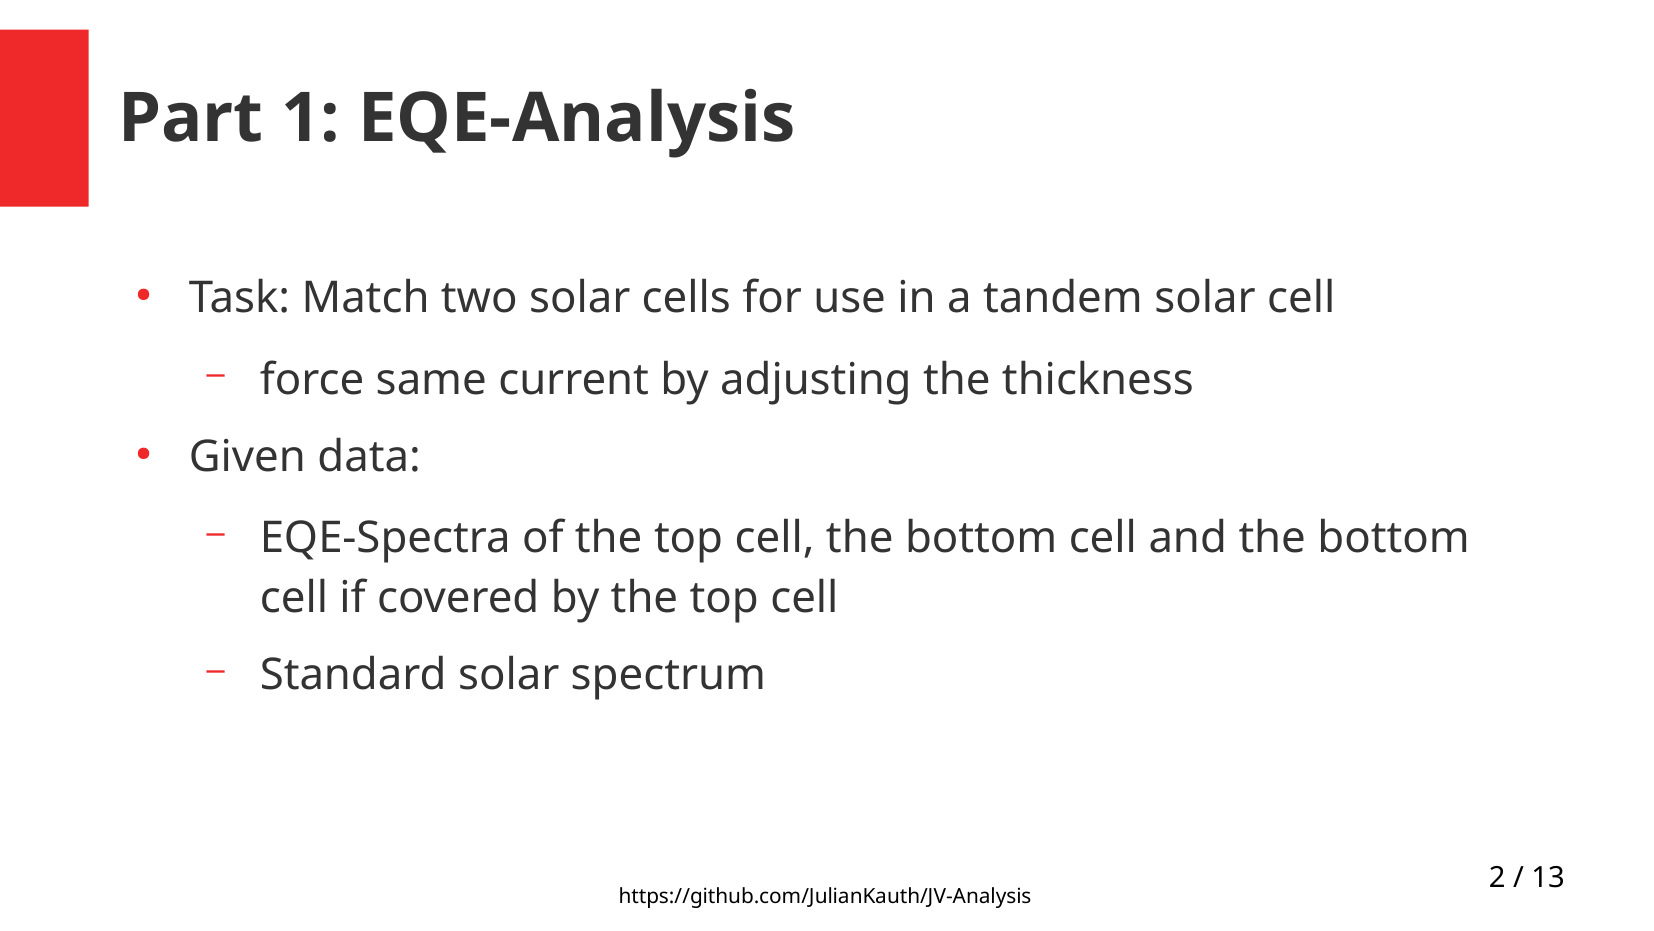

# Part 1: EQE-Analysis
Task: Match two solar cells for use in a tandem solar cell
force same current by adjusting the thickness
Given data:
EQE-Spectra of the top cell, the bottom cell and the bottom cell if covered by the top cell
Standard solar spectrum
2